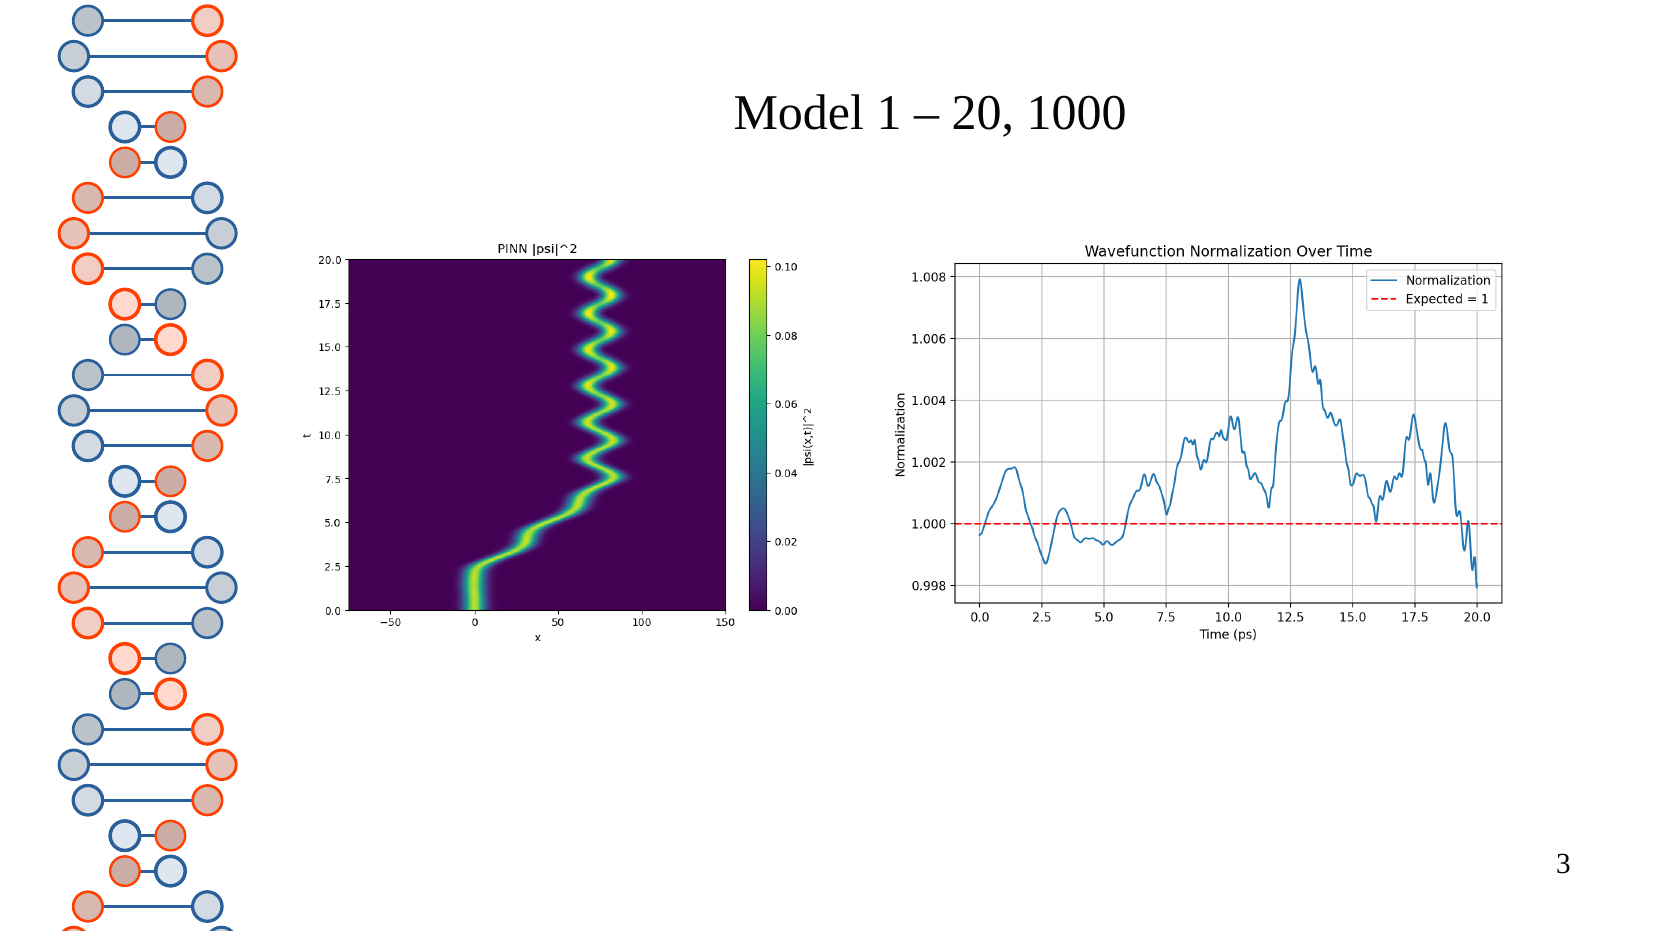

# Model 1 – 20, 1000
3